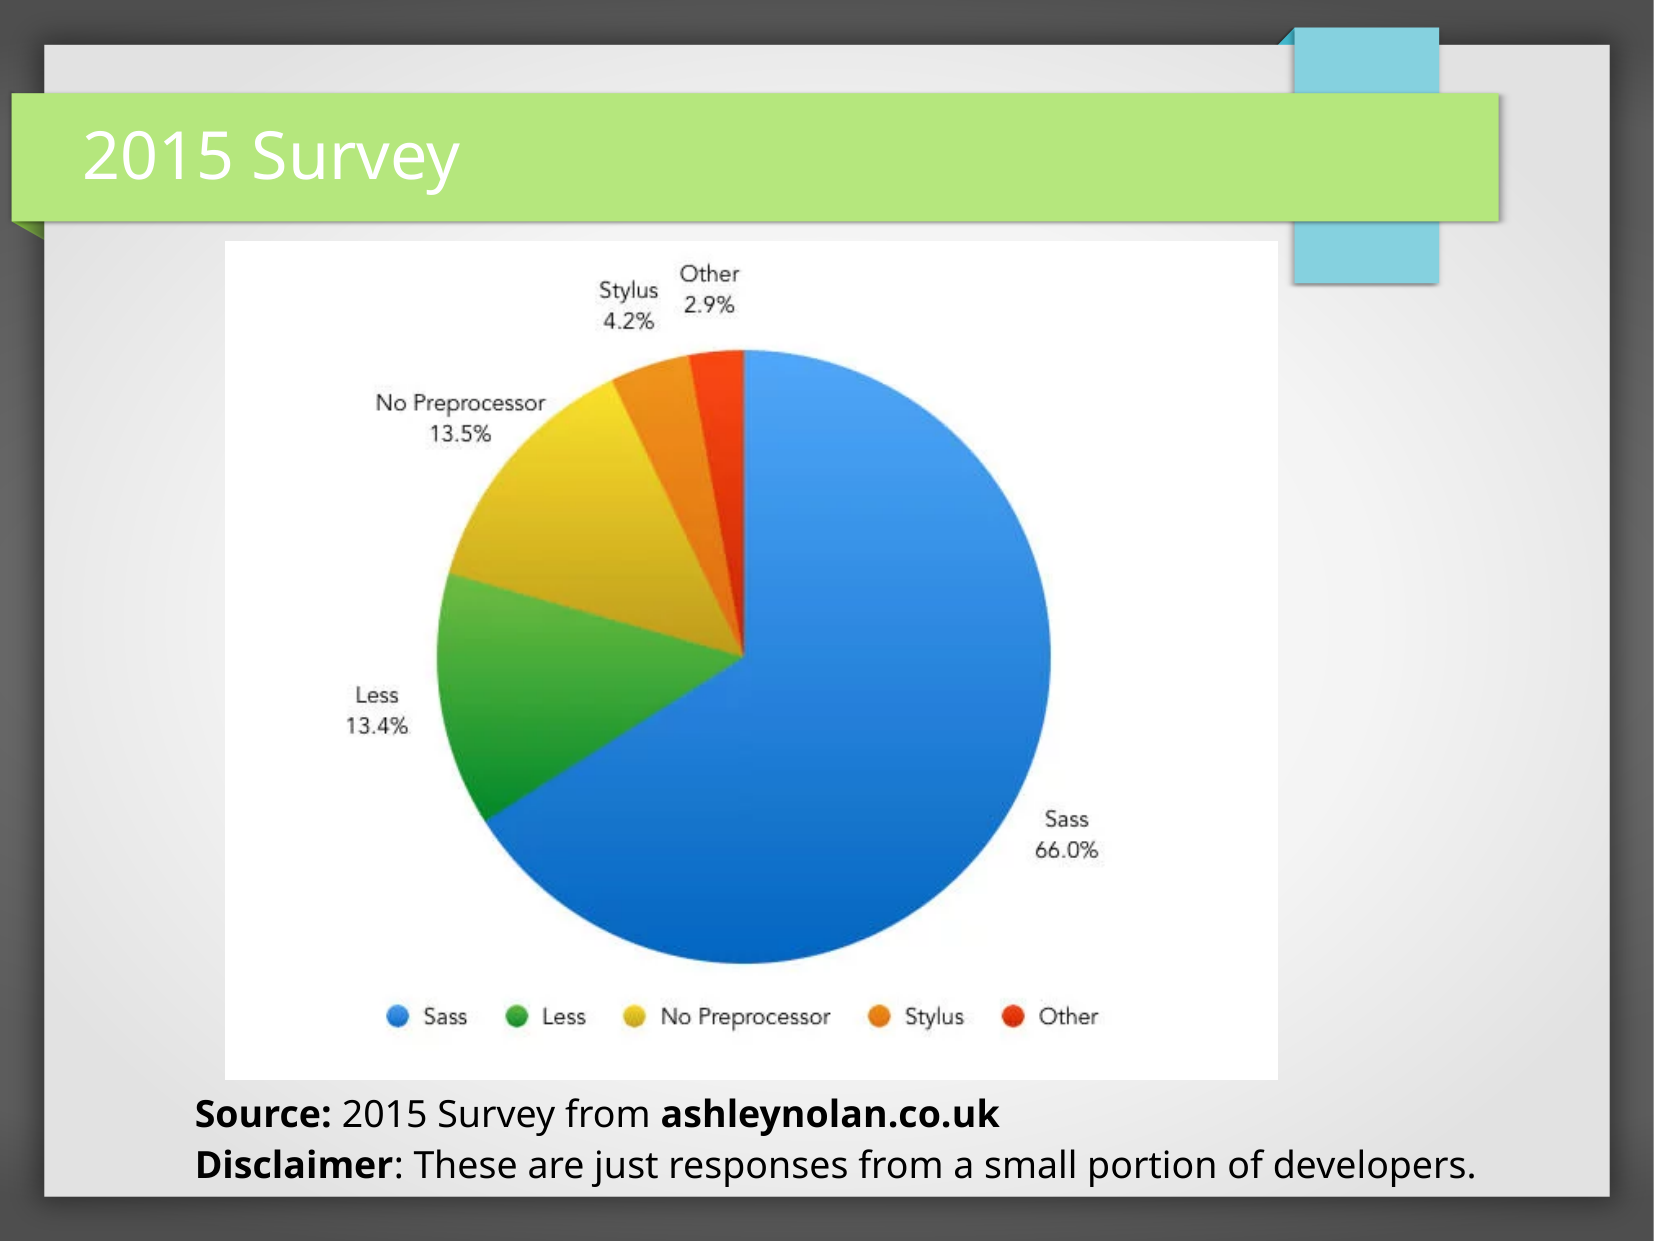

# 2015 Survey
Source: 2015 Survey from ashleynolan.co.uk
Disclaimer: These are just responses from a small portion of developers.